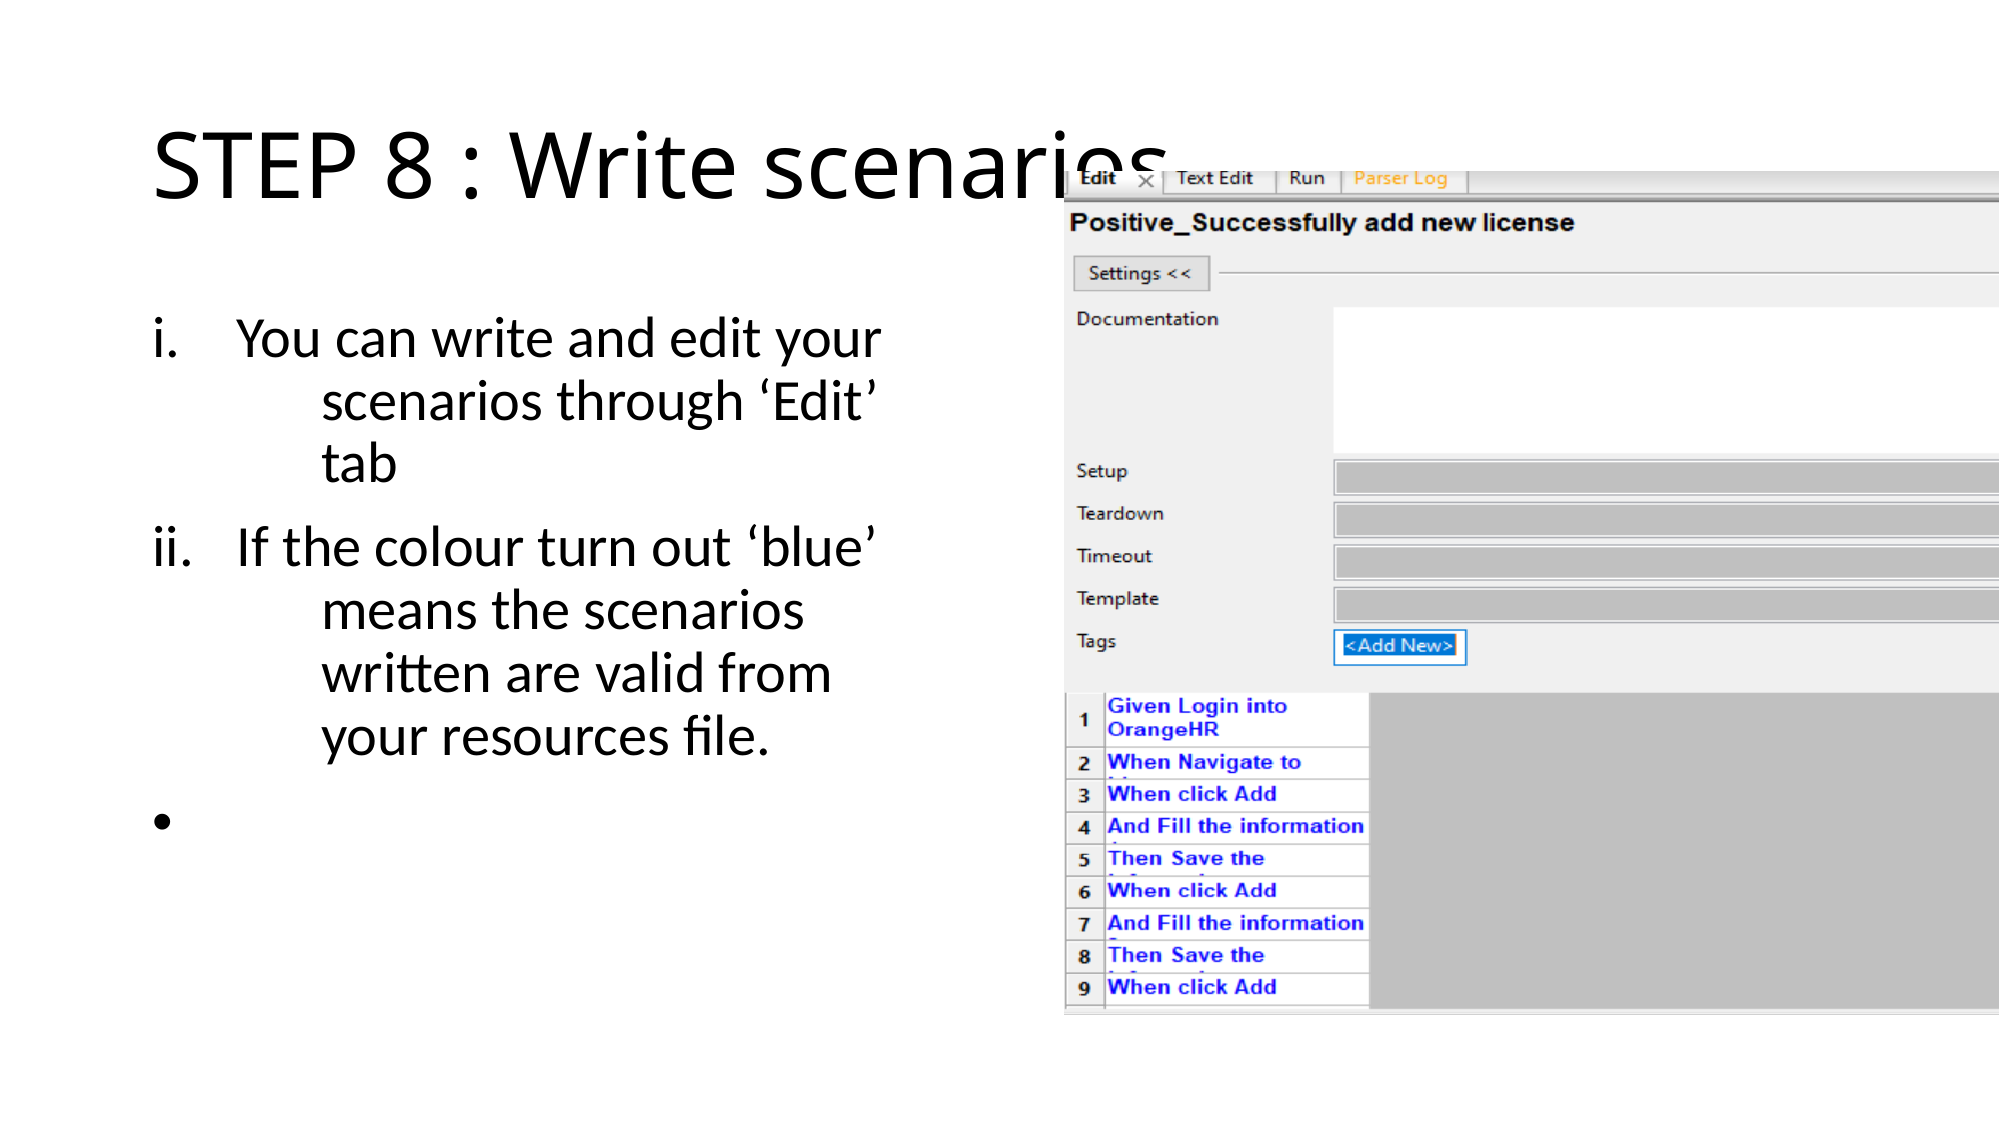

# STEP 8 : Write scenarios
You can write and edit your scenarios through ‘Edit’ tab
If the colour turn out ‘blue’ means the scenarios written are valid from your resources file.